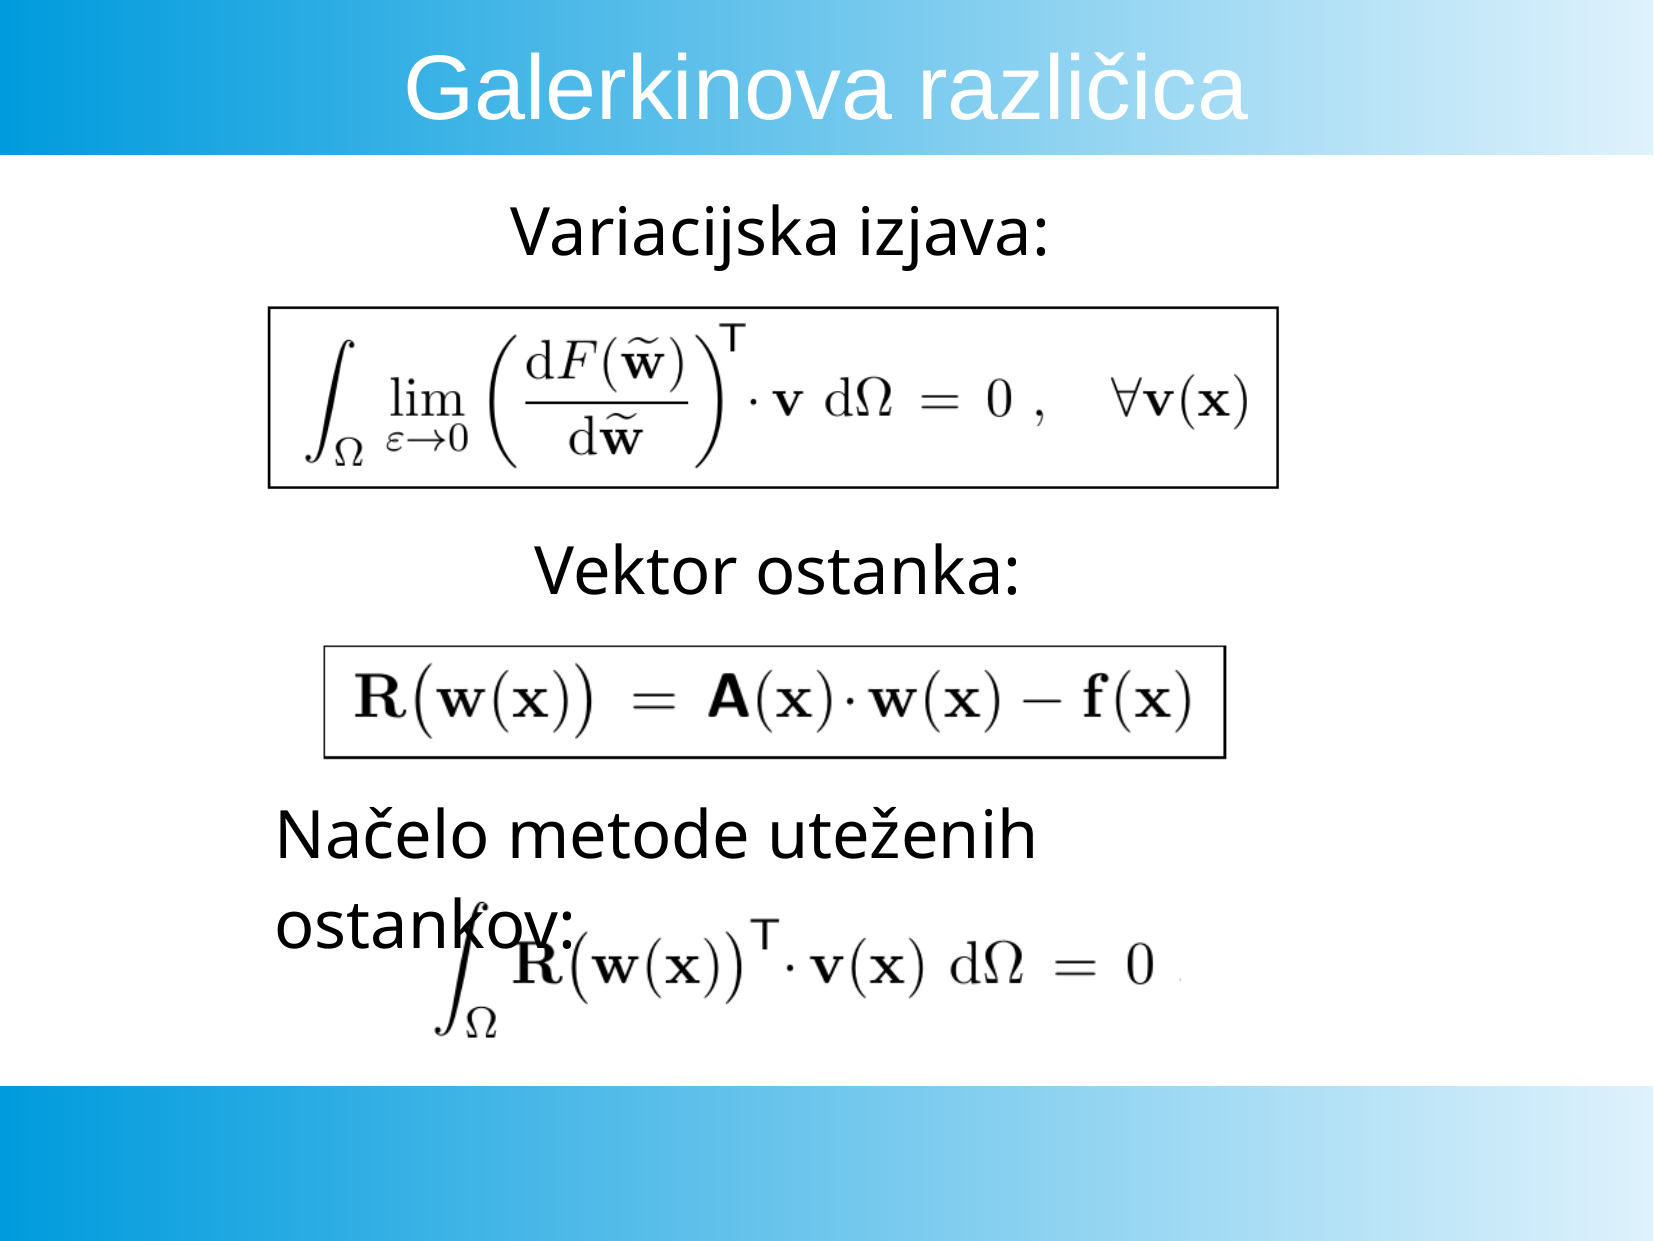

# Galerkinova različica
Variacijska izjava:
Vektor ostanka:
Načelo metode uteženih ostankov: